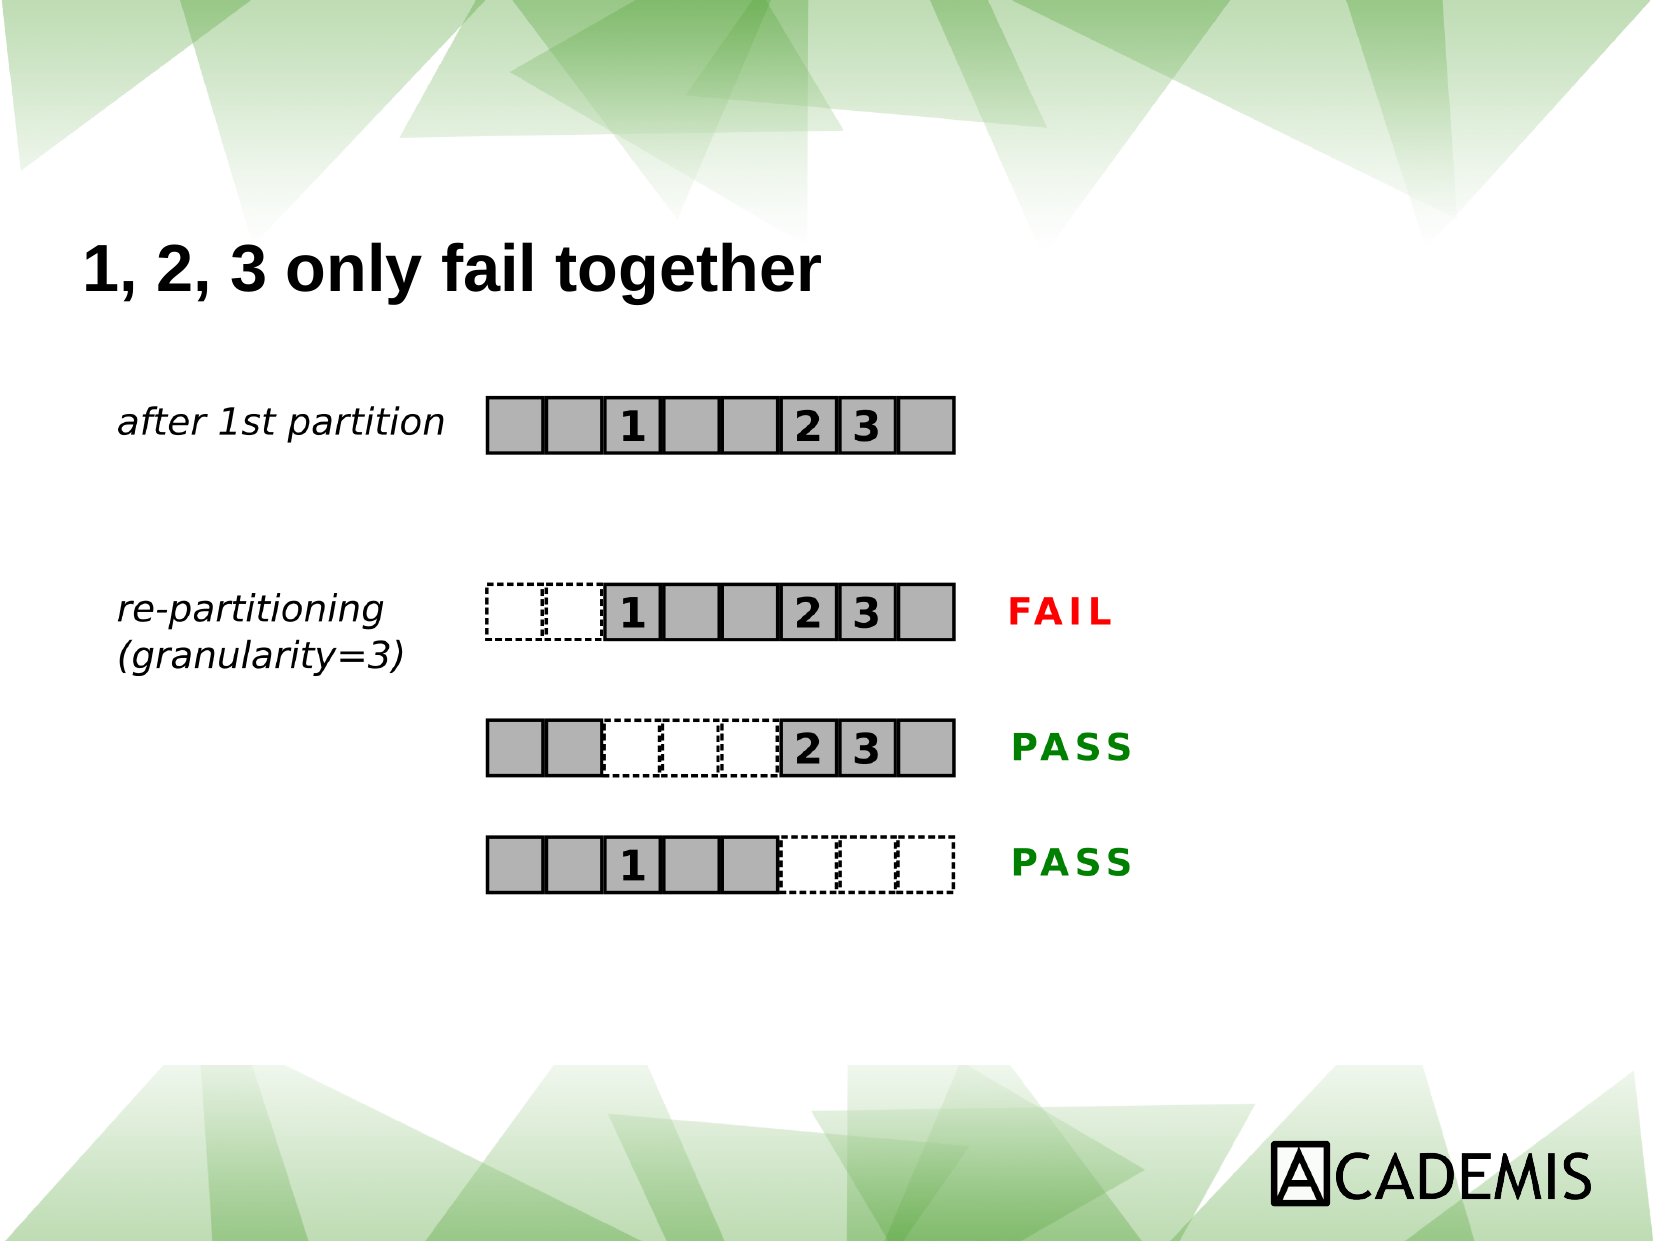

# 1, 2, 3 only fail together